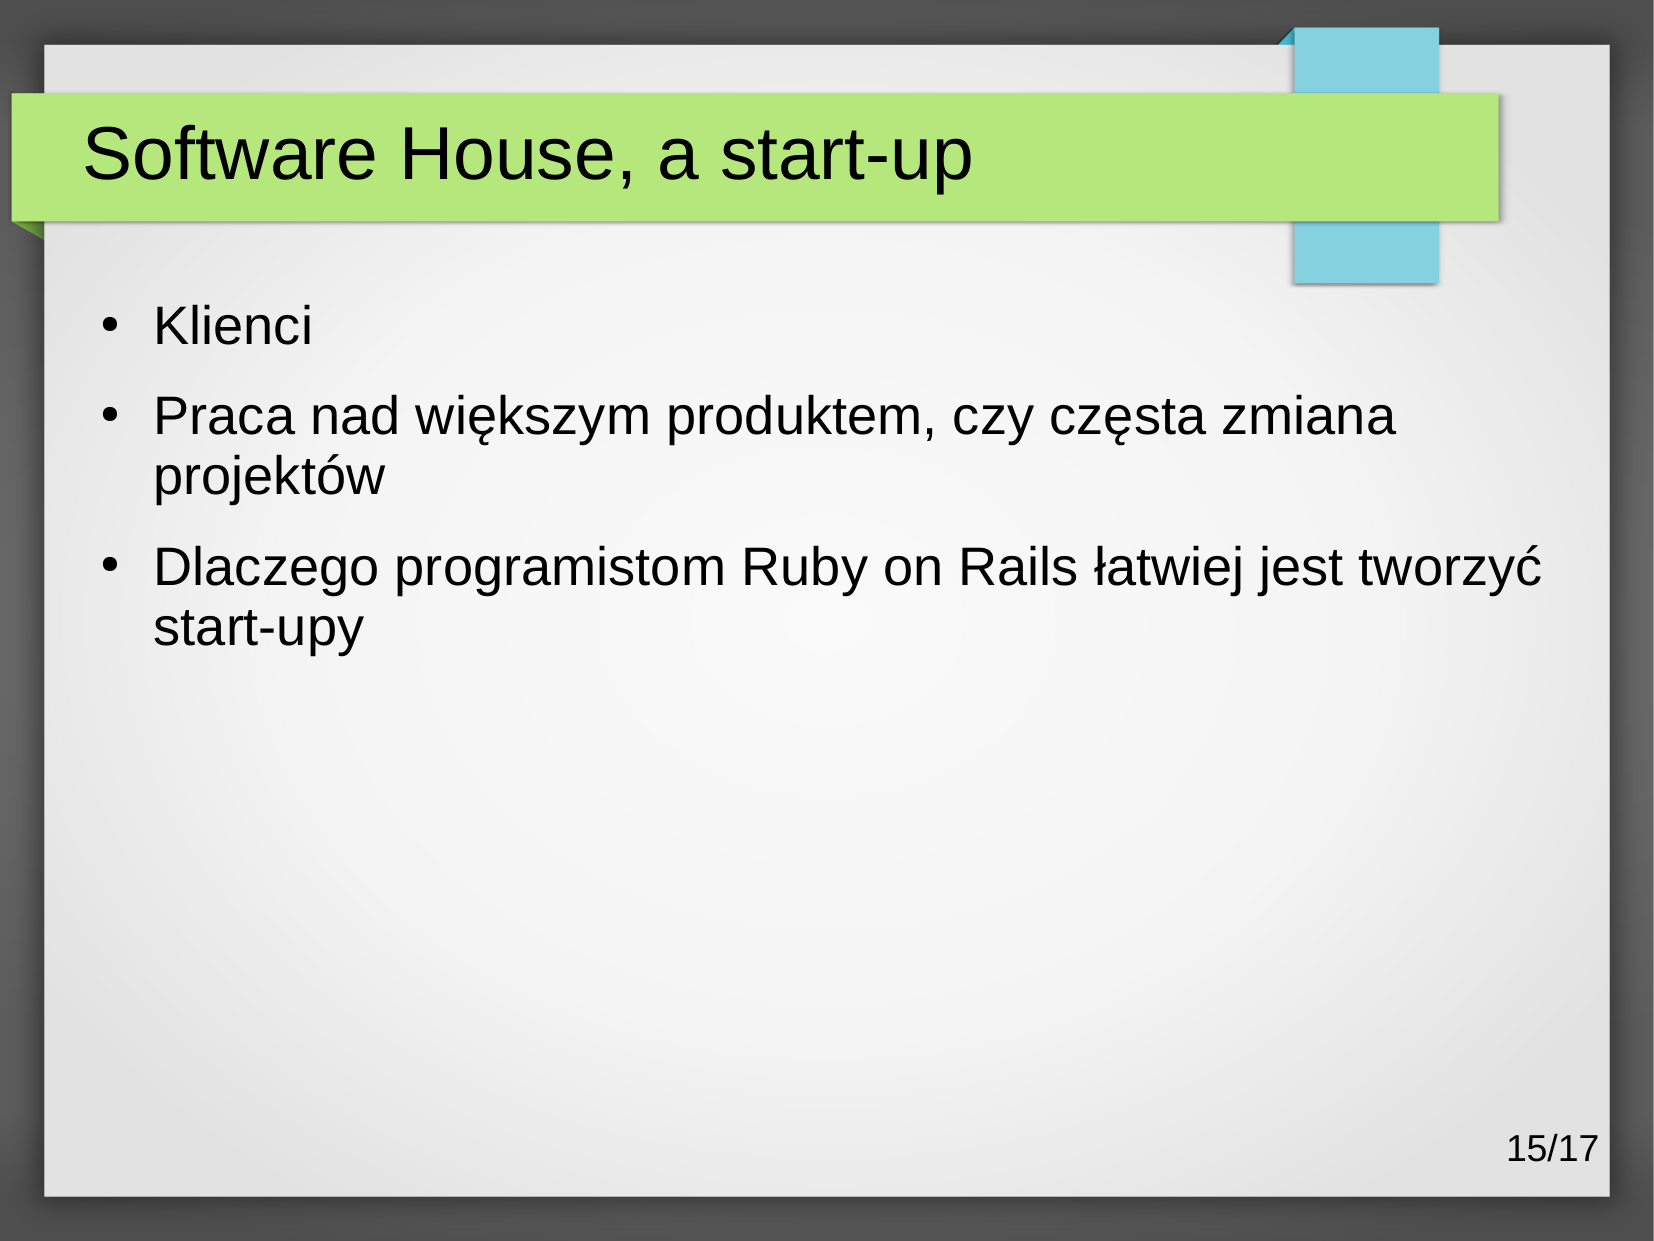

# Software House, a start-up
Klienci
Praca nad większym produktem, czy częsta zmiana projektów
Dlaczego programistom Ruby on Rails łatwiej jest tworzyć start-upy